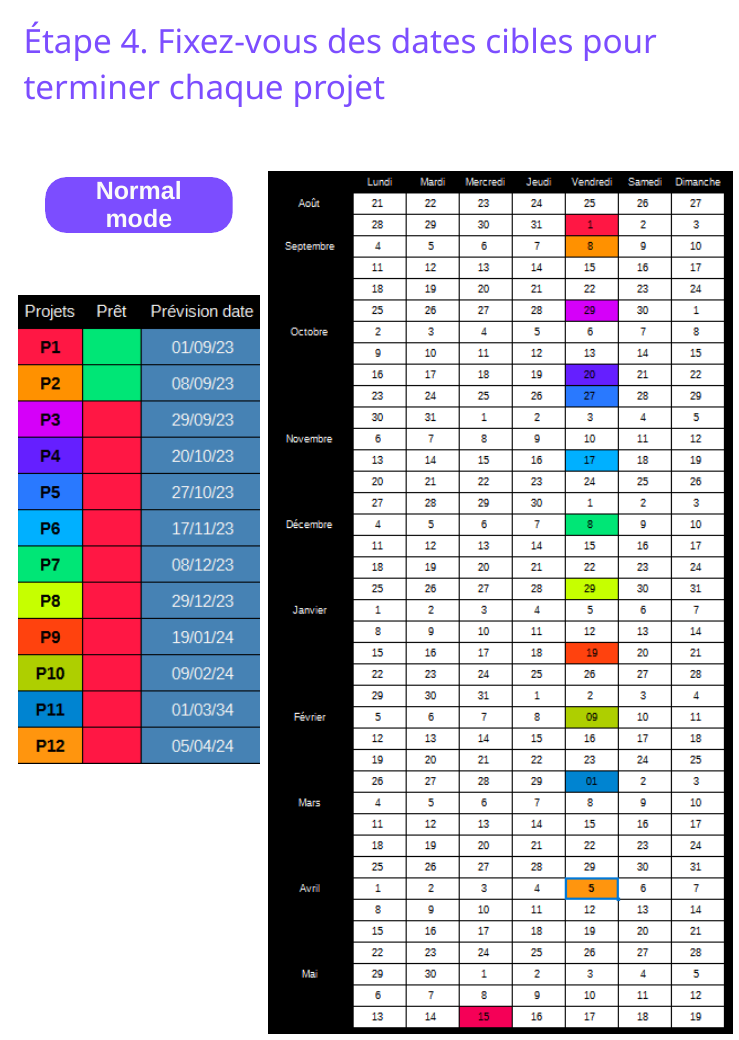

# Étape 4. Fixez-vous des dates cibles pour terminer chaque projet
Normal mode